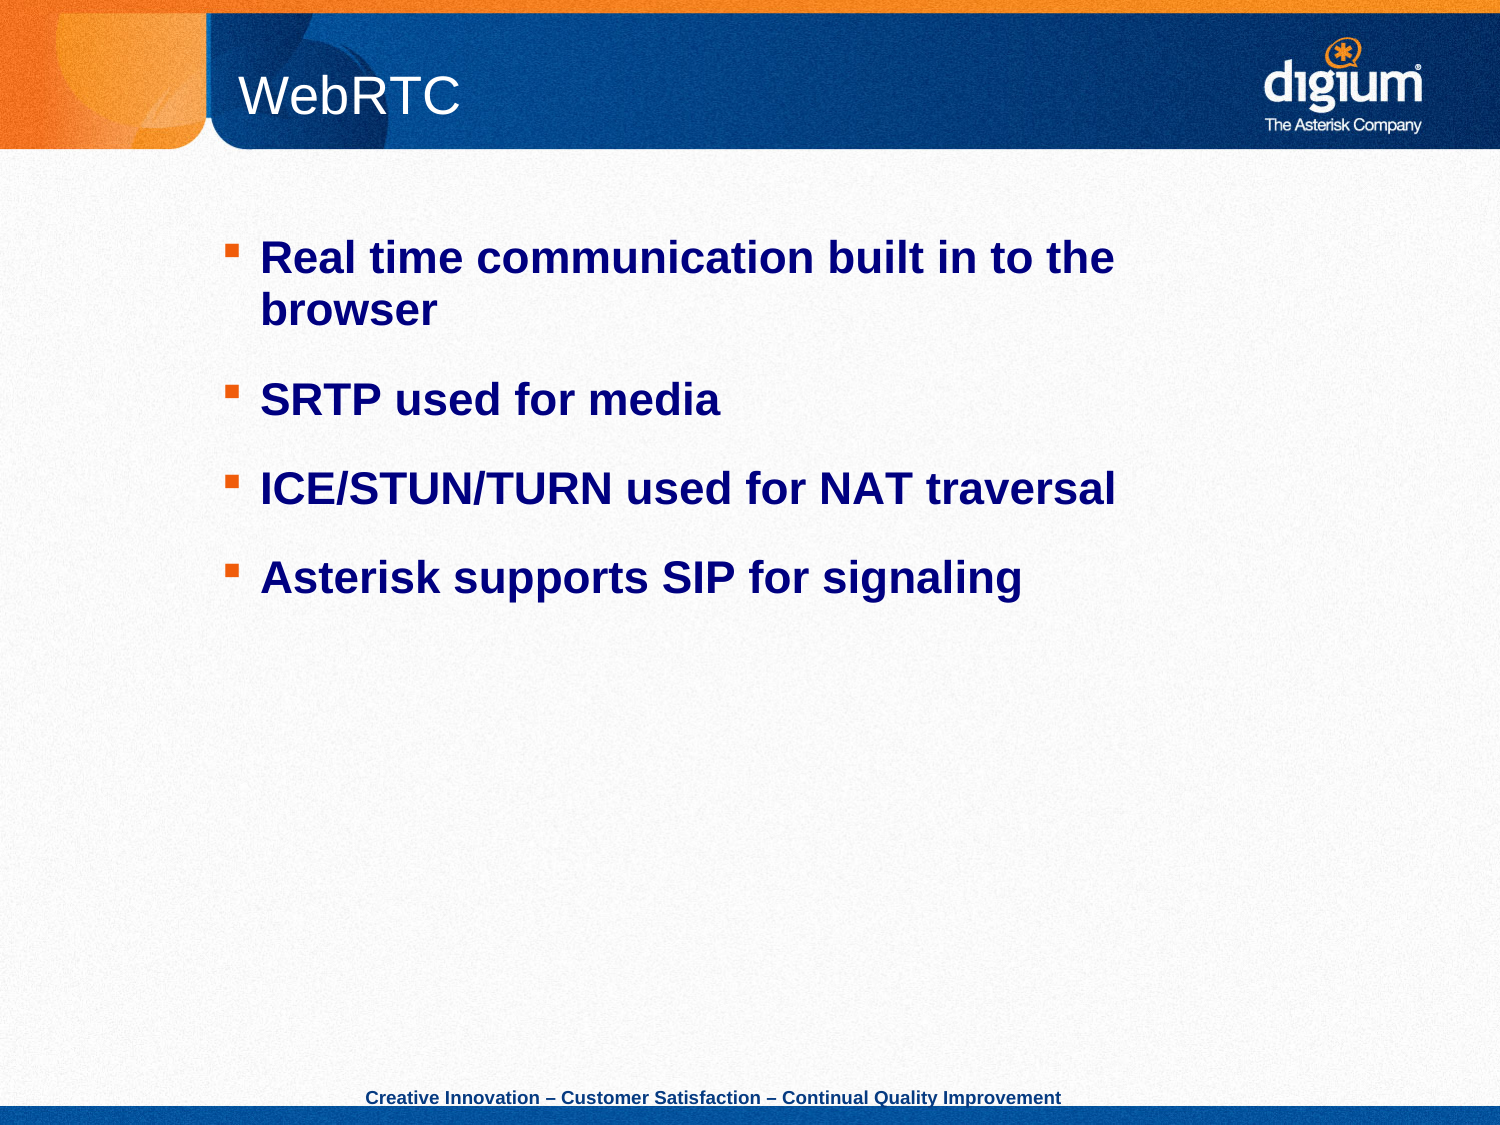

# WebRTC
Real time communication built in to the browser
SRTP used for media
ICE/STUN/TURN used for NAT traversal
Asterisk supports SIP for signaling